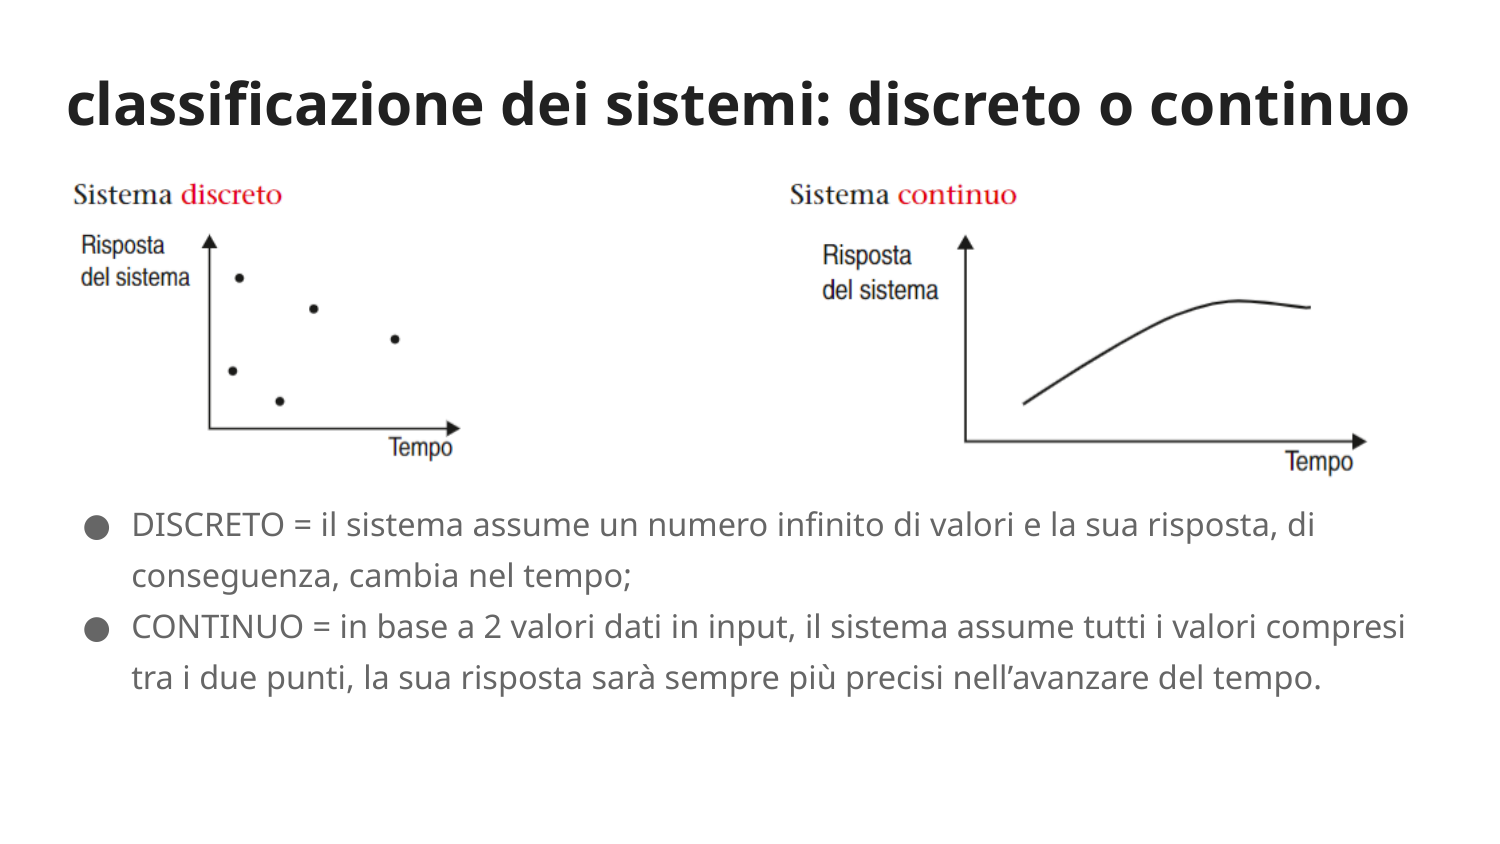

# classificazione dei sistemi: discreto o continuo
DISCRETO = il sistema assume un numero infinito di valori e la sua risposta, di conseguenza, cambia nel tempo;
CONTINUO = in base a 2 valori dati in input, il sistema assume tutti i valori compresi tra i due punti, la sua risposta sarà sempre più precisi nell’avanzare del tempo.